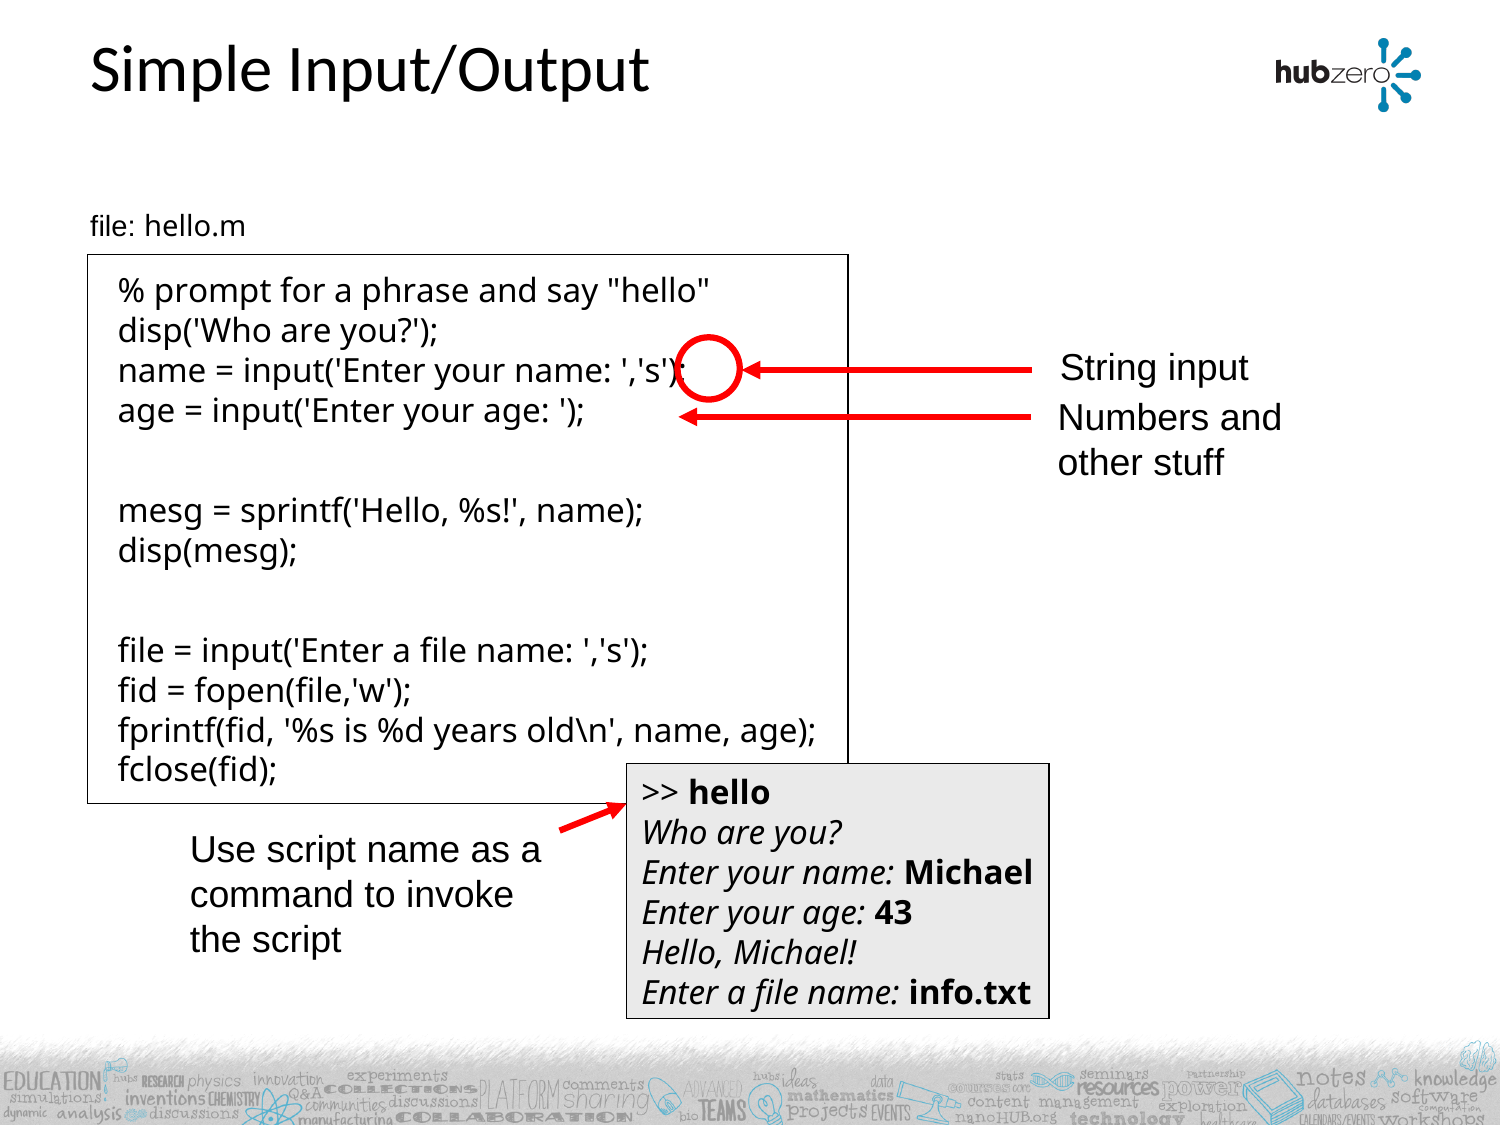

Simple Input/Output
file: hello.m
% prompt for a phrase and say "hello"
disp('Who are you?');
name = input('Enter your name: ','s');
age = input('Enter your age: ');
mesg = sprintf('Hello, %s!', name);
disp(mesg);
file = input('Enter a file name: ','s');
fid = fopen(file,'w');
fprintf(fid, '%s is %d years old\n', name, age);
fclose(fid);
String input
Numbers and
other stuff
>> hello
Who are you?
Enter your name: Michael
Enter your age: 43
Hello, Michael!
Enter a file name: info.txt
Use script name as a
command to invoke
the script